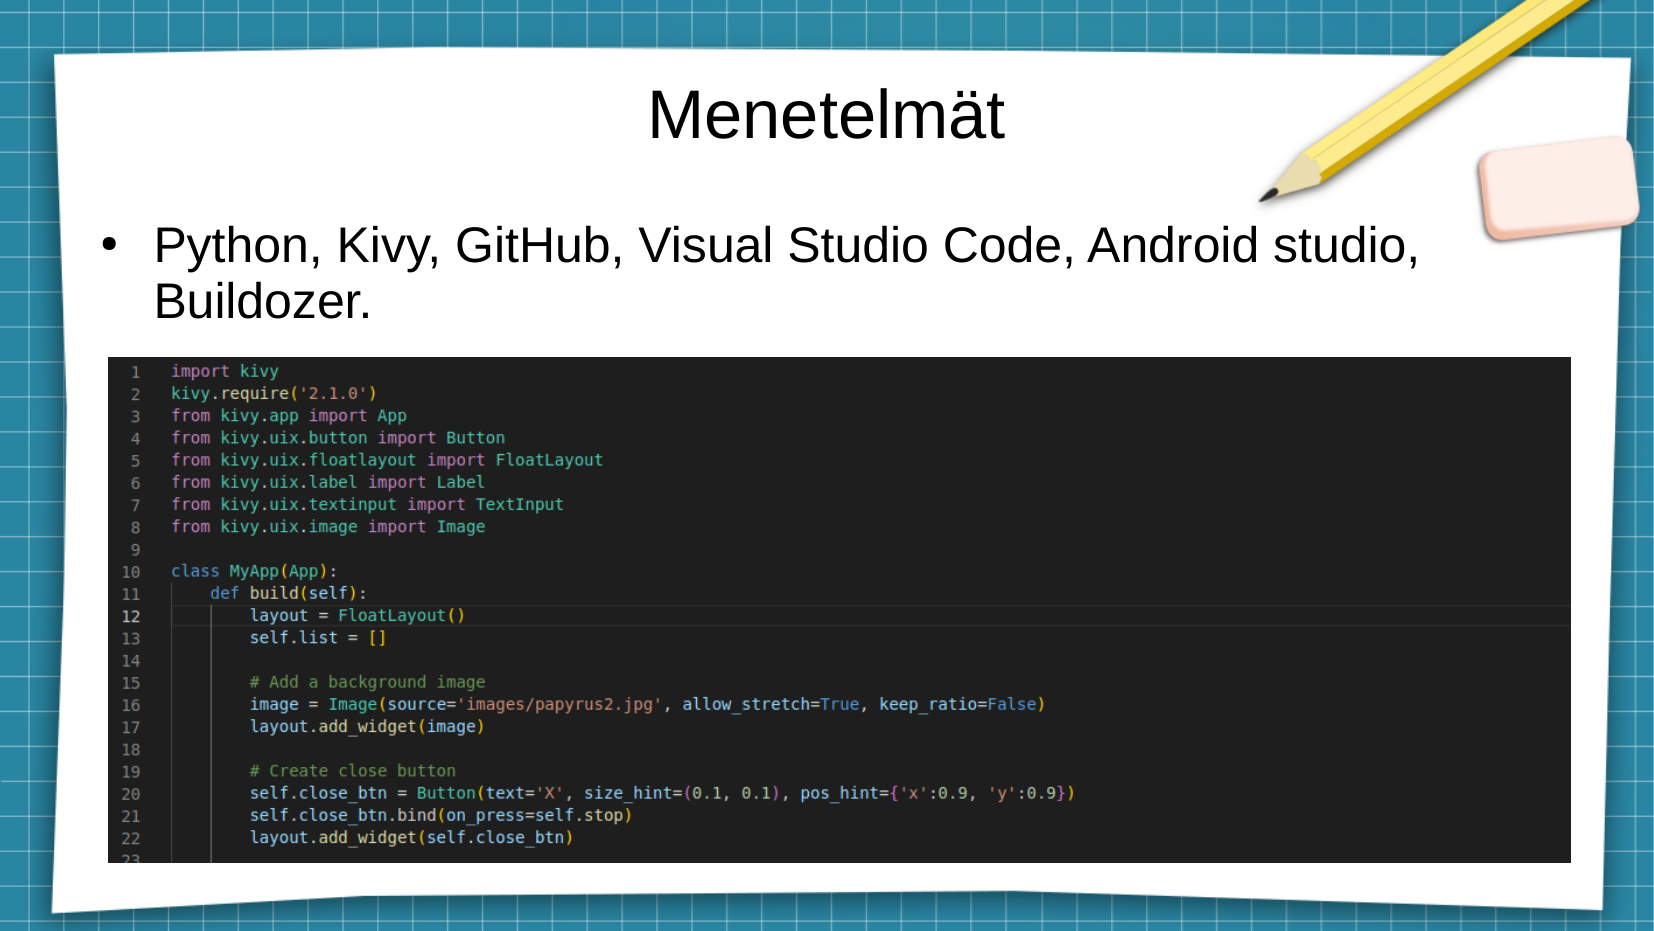

# Menetelmät
Python, Kivy, GitHub, Visual Studio Code, Android studio, Buildozer.